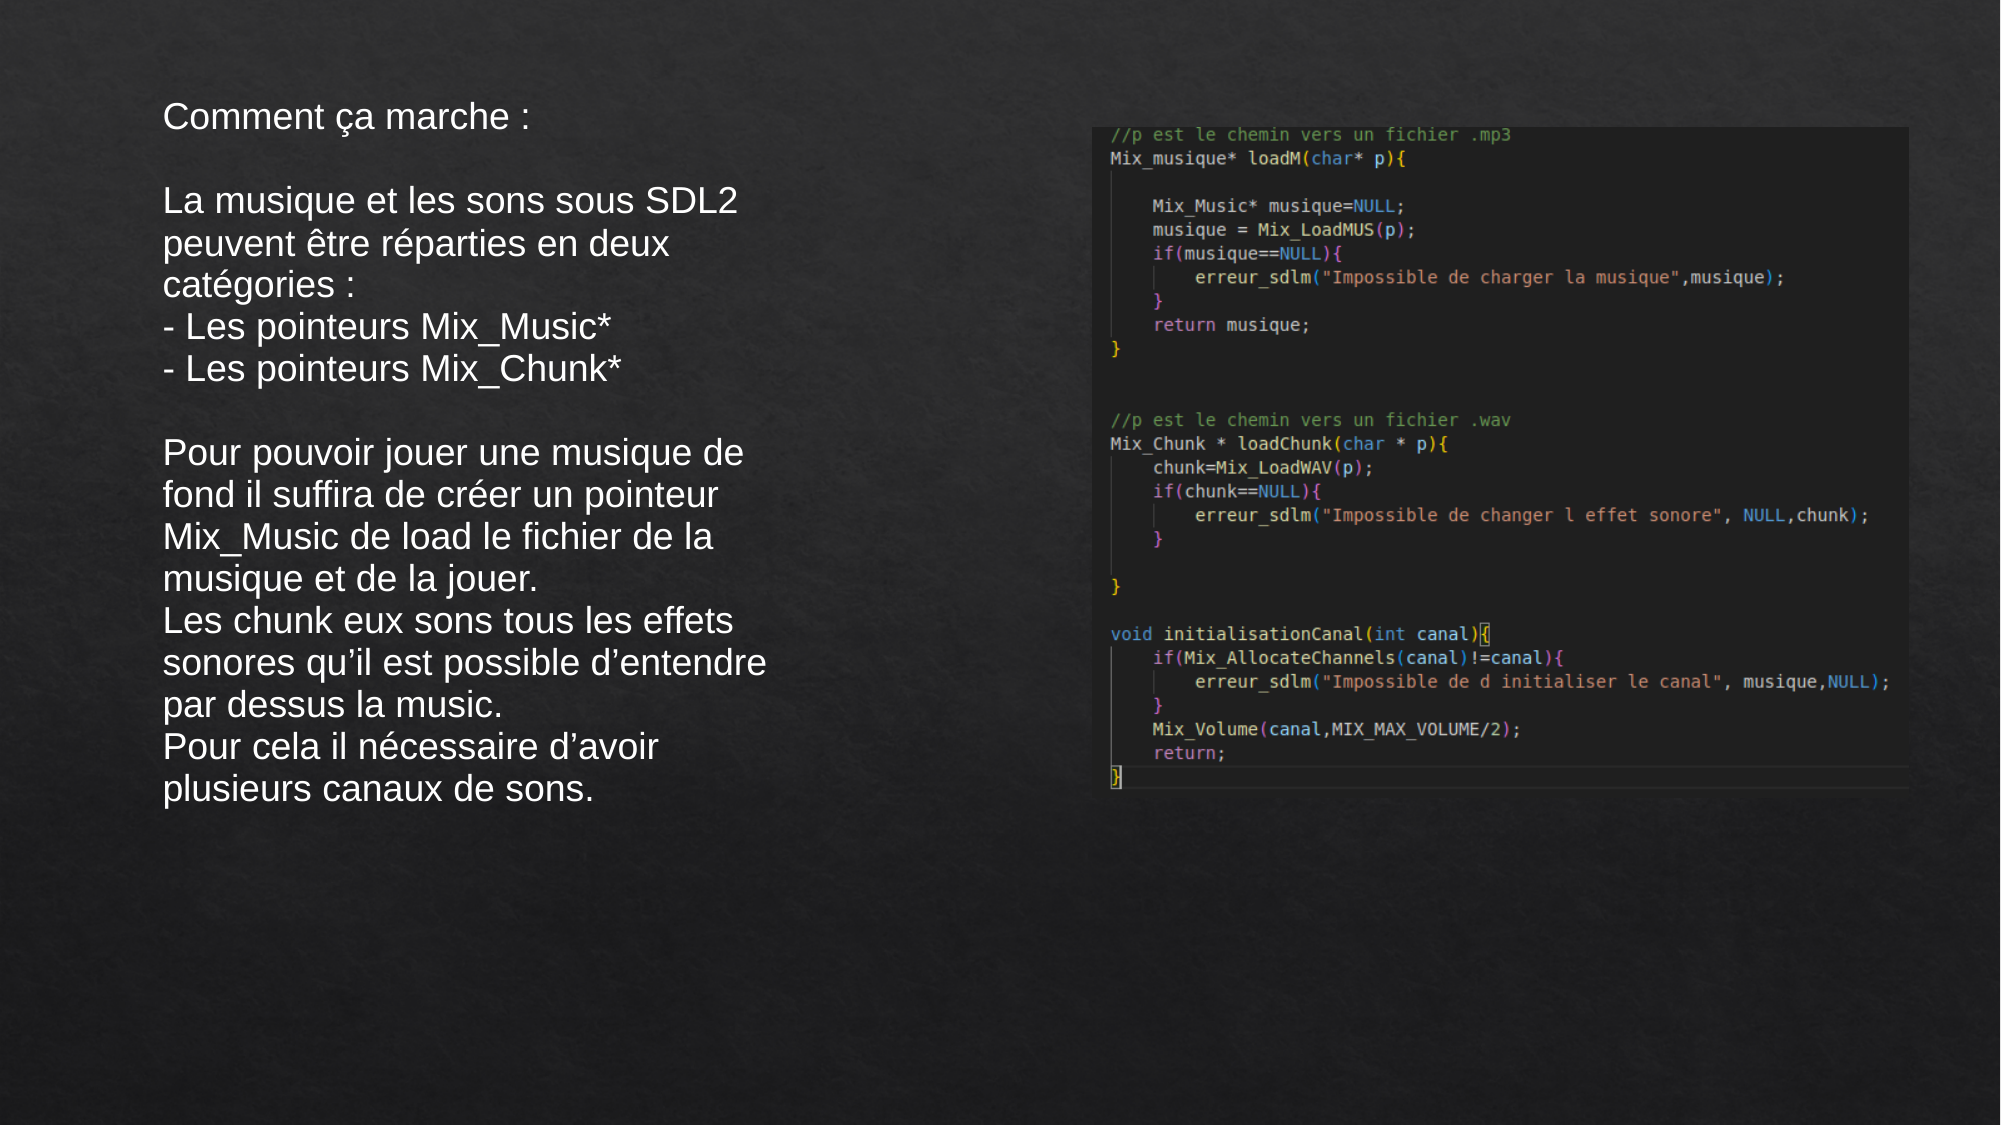

Comment ça marche :
La musique et les sons sous SDL2 peuvent être réparties en deux catégories :
- Les pointeurs Mix_Music*
- Les pointeurs Mix_Chunk*
Pour pouvoir jouer une musique de fond il suffira de créer un pointeur Mix_Music de load le fichier de la musique et de la jouer.
Les chunk eux sons tous les effets sonores qu’il est possible d’entendre par dessus la music.
Pour cela il nécessaire d’avoir plusieurs canaux de sons.